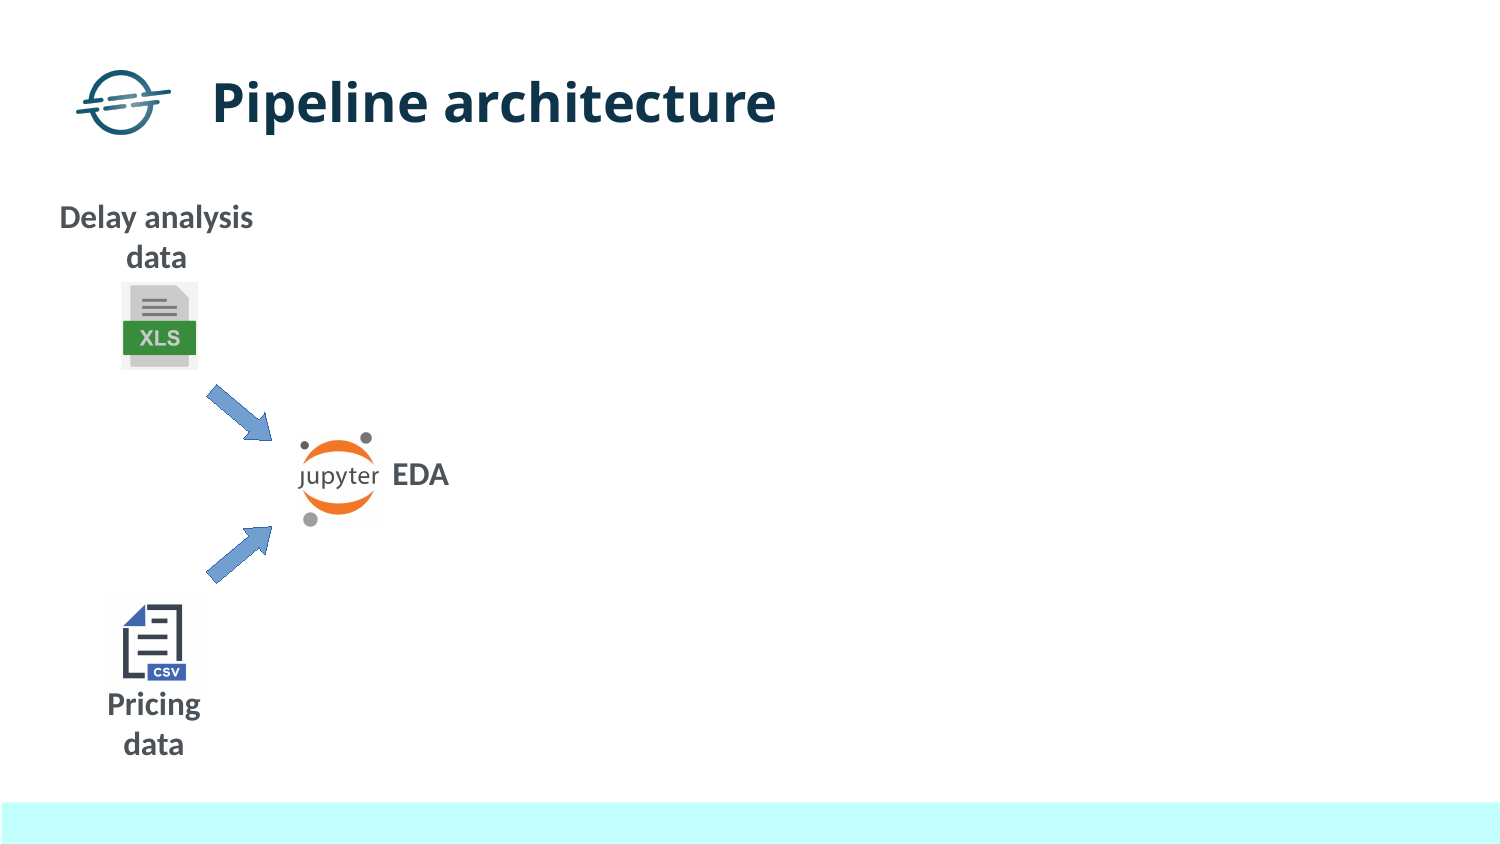

# Pipeline architecture
Delay analysis
data
EDA
Pricing
data